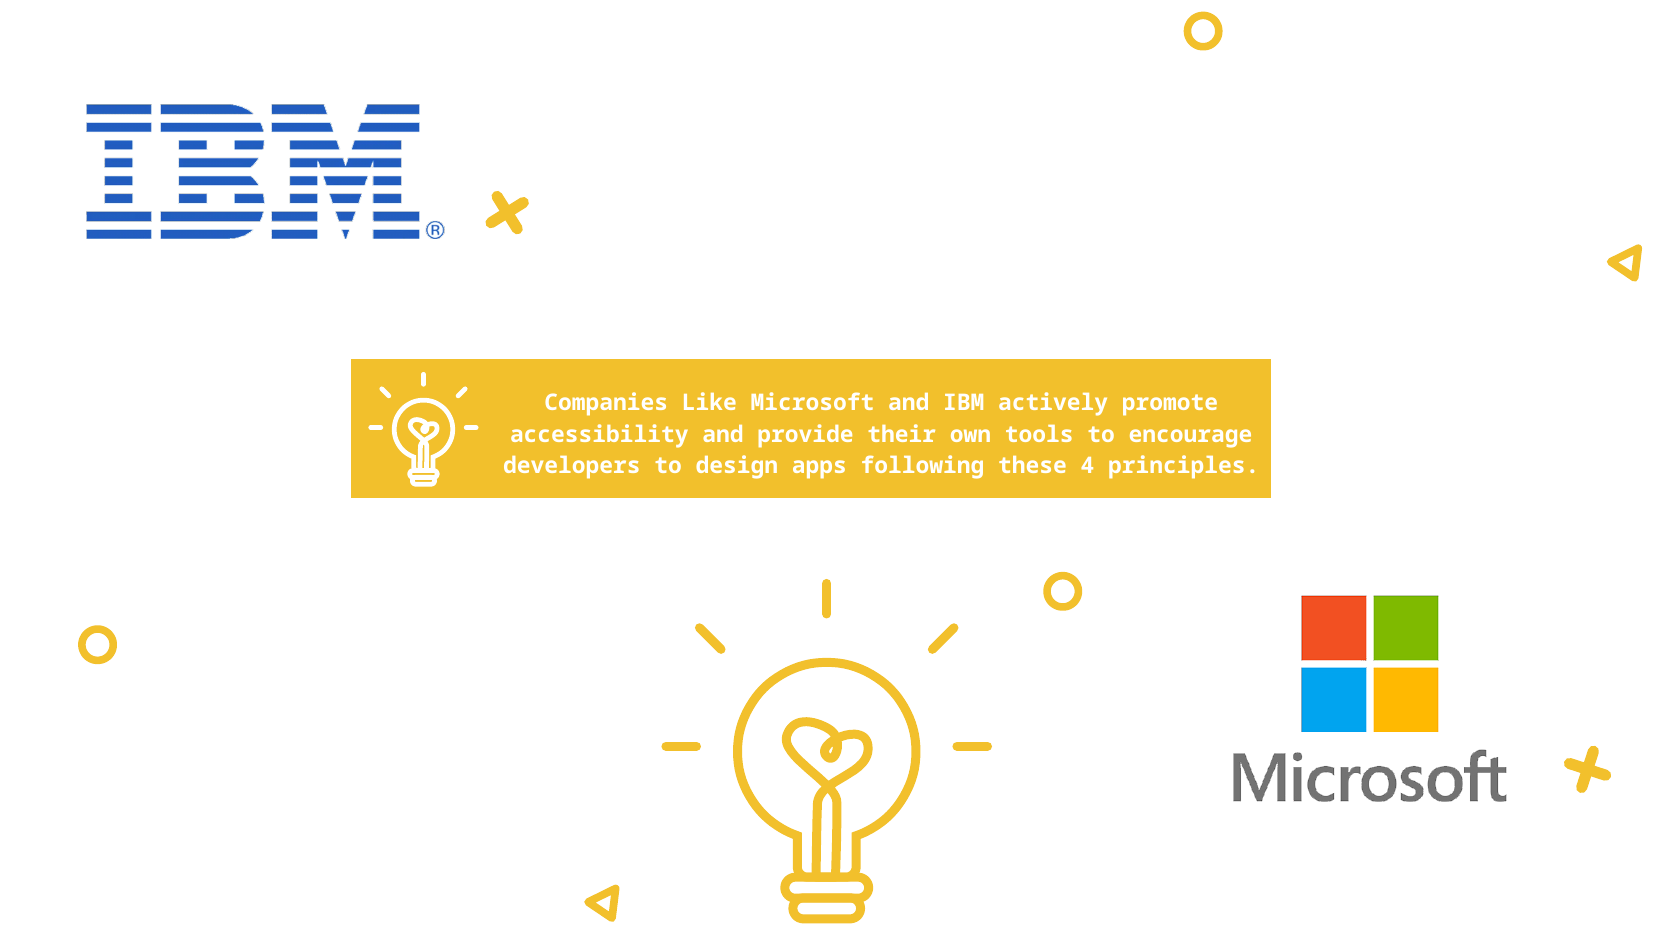

# Companies Like Microsoft and IBM actively promote accessibility and provide their own tools to encourage developers to design apps following these 4 principles.